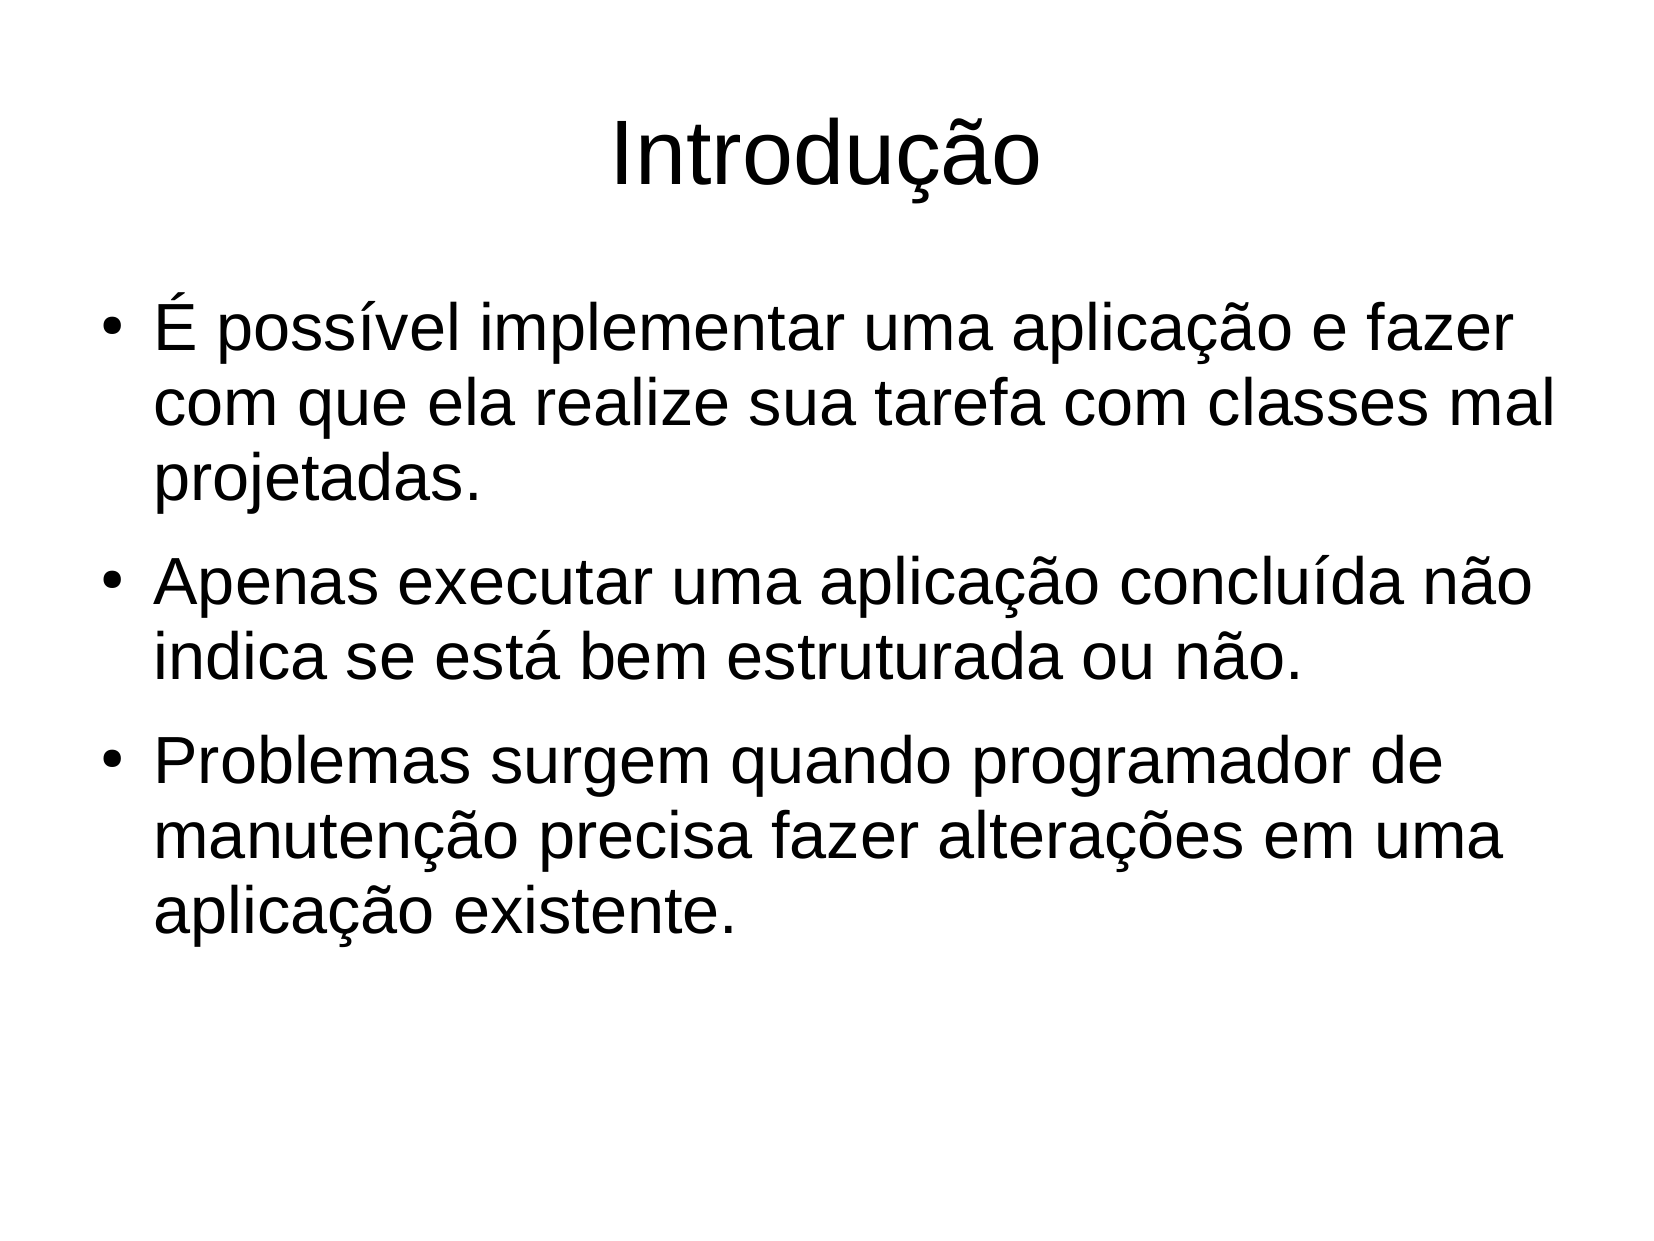

# Introdução
É possível implementar uma aplicação e fazer com que ela realize sua tarefa com classes mal projetadas.
Apenas executar uma aplicação concluída não indica se está bem estruturada ou não.
Problemas surgem quando programador de manutenção precisa fazer alterações em uma aplicação existente.